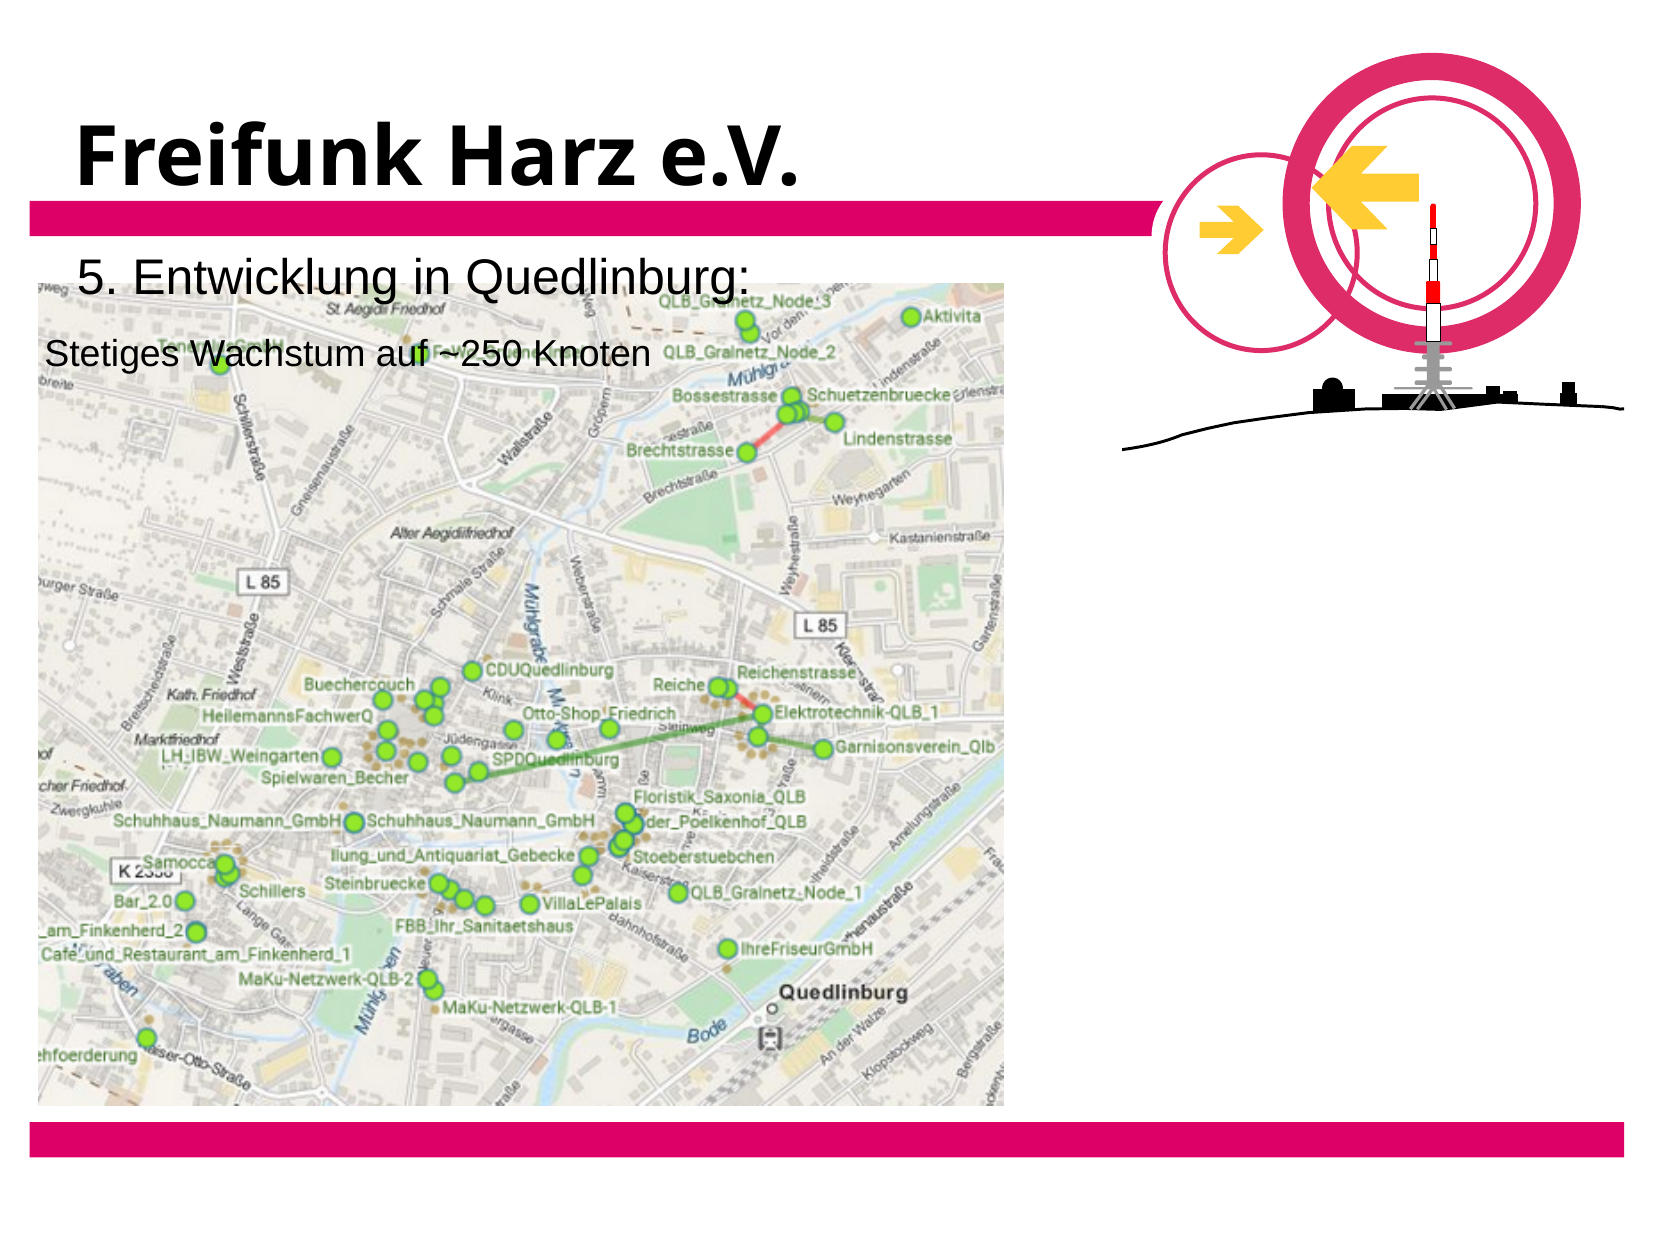

# 5. Entwicklung in Quedlinburg:
Stetiges Wachstum auf ~250 Knoten